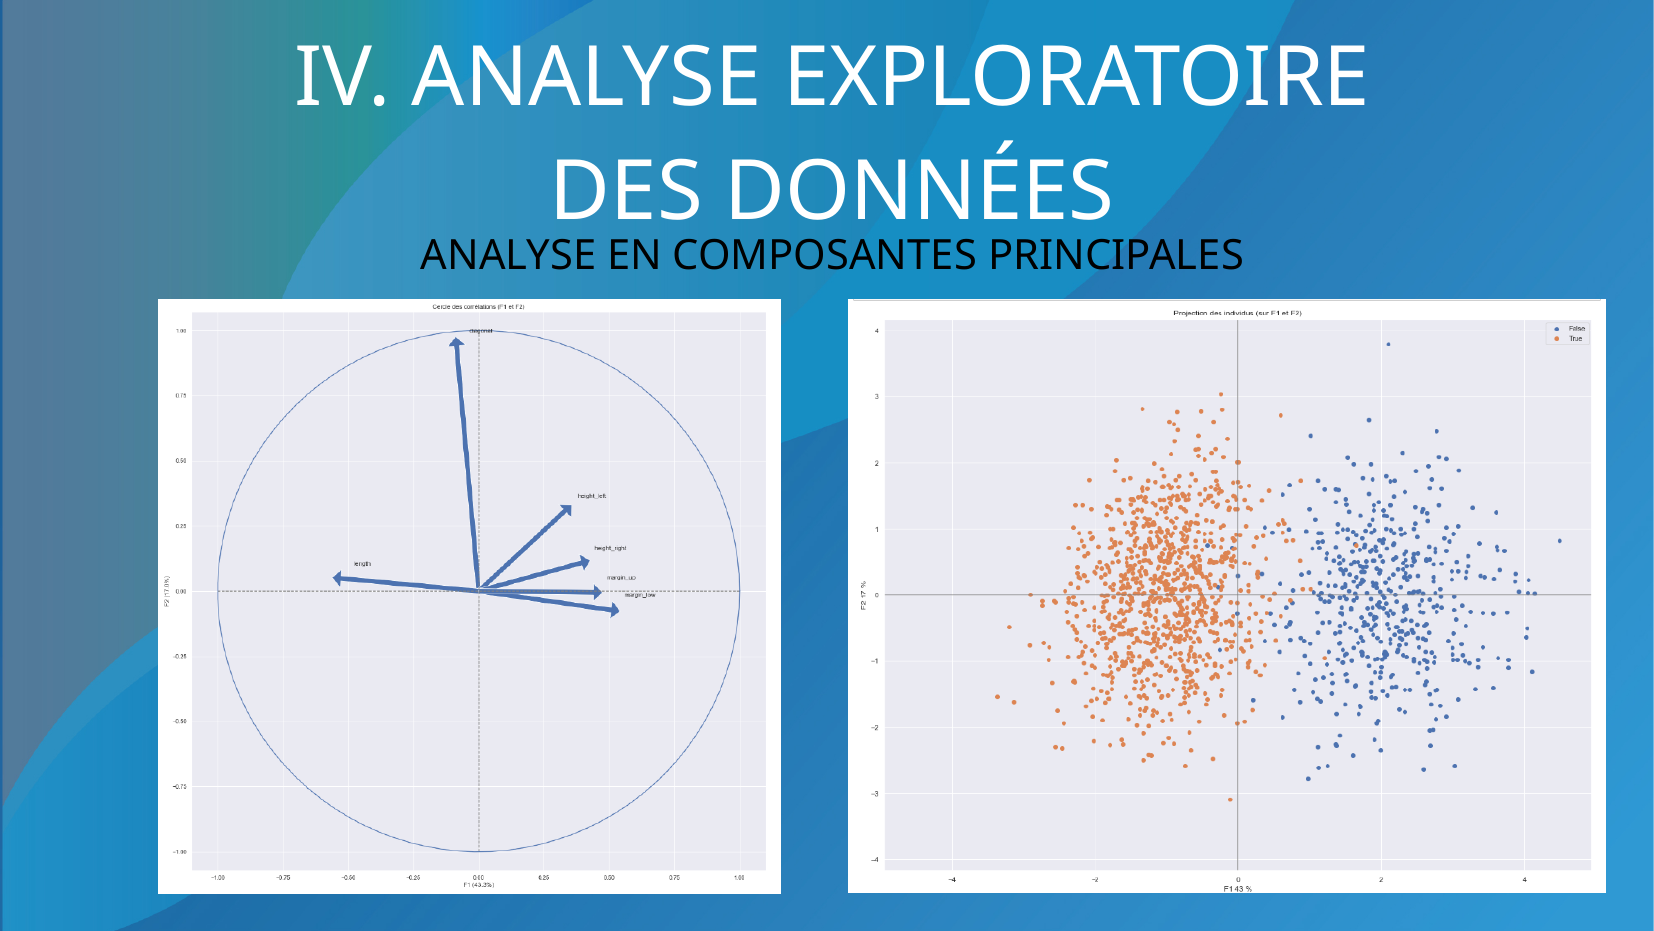

# IV. ANALYSE EXPLORATOIRE DES DONNÉES
ANALYSE EN COMPOSANTES PRINCIPALES